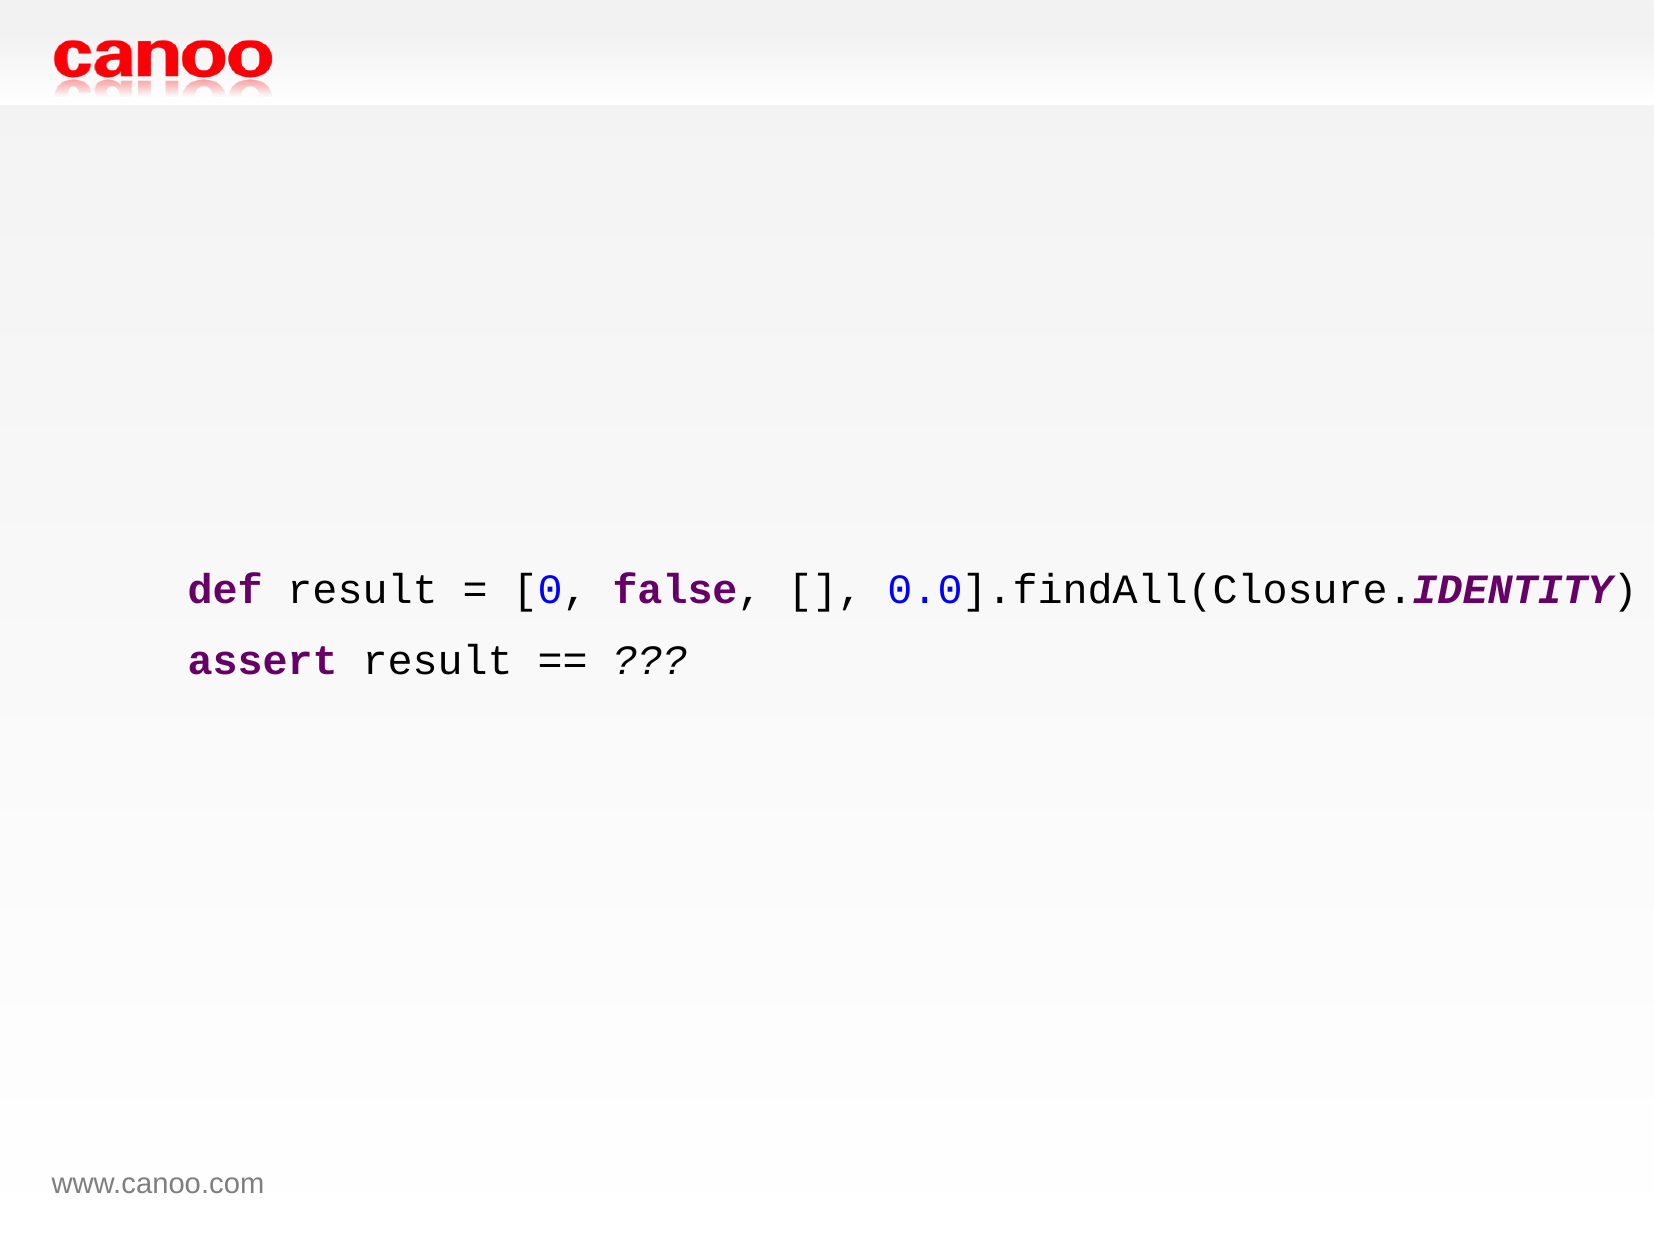

def result = [0, false, [], 0.0].findAll(Closure.IDENTITY)
assert result == ???